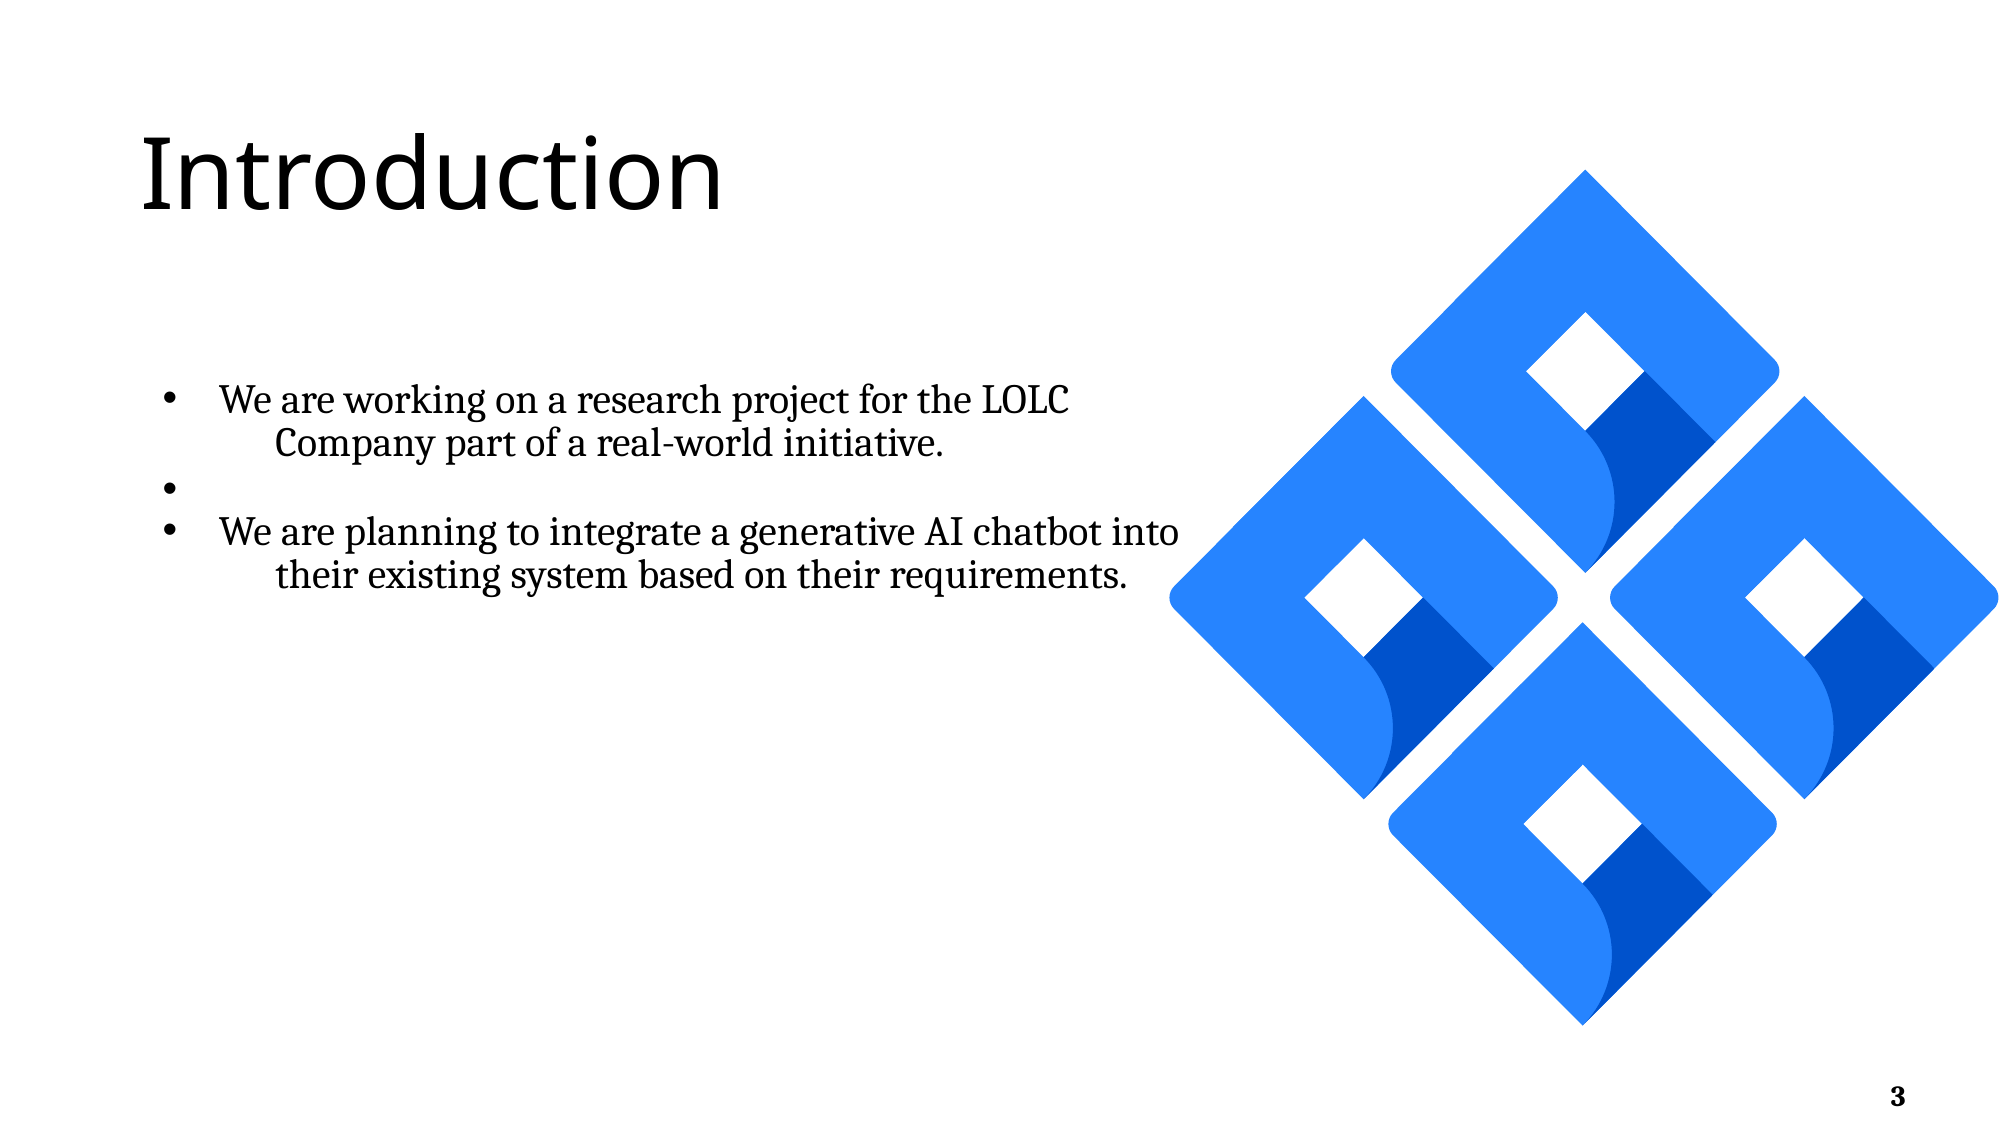

Introduction
We are working on a research project for the LOLC Company part of a real-world initiative.
We are planning to integrate a generative AI chatbot into their existing system based on their requirements.